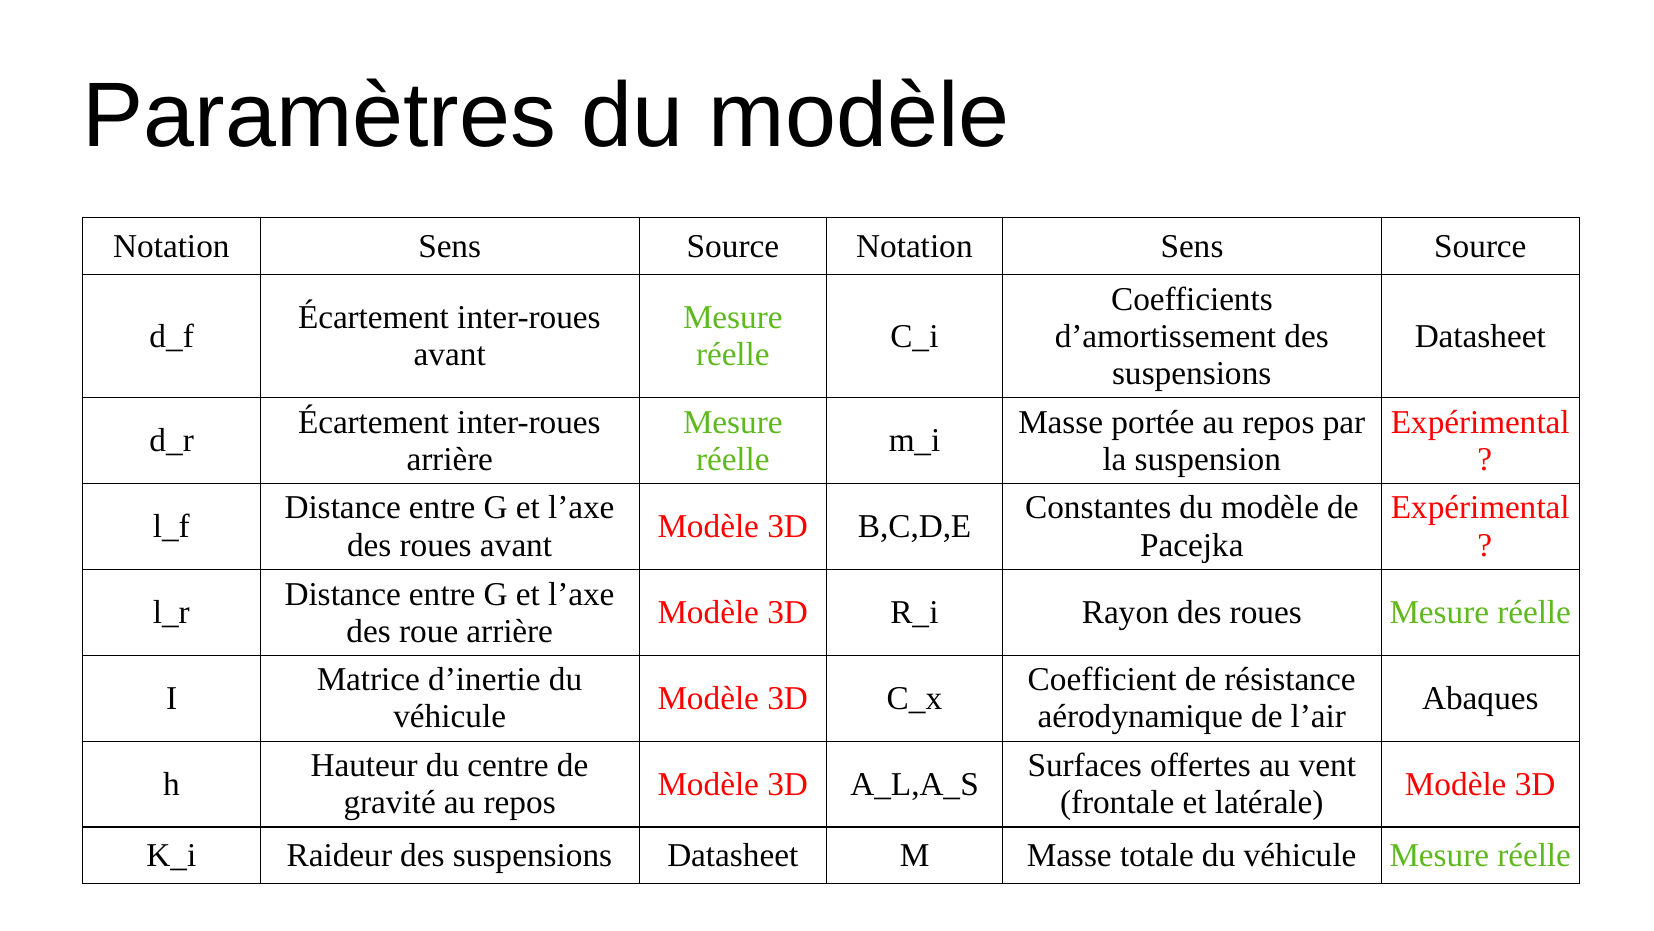

# Paramètres du modèle
| Notation | Sens | Source | Notation | Sens | Source |
| --- | --- | --- | --- | --- | --- |
| d\_f | Écartement inter-roues avant | Mesure réelle | C\_i | Coefficients d’amortissement des suspensions | Datasheet |
| d\_r | Écartement inter-roues arrière | Mesure réelle | m\_i | Masse portée au repos par la suspension | Expérimental ? |
| l\_f | Distance entre G et l’axe des roues avant | Modèle 3D | B,C,D,E | Constantes du modèle de Pacejka | Expérimental ? |
| l\_r | Distance entre G et l’axe des roue arrière | Modèle 3D | R\_i | Rayon des roues | Mesure réelle |
| I | Matrice d’inertie du véhicule | Modèle 3D | C\_x | Coefficient de résistance aérodynamique de l’air | Abaques |
| h | Hauteur du centre de gravité au repos | Modèle 3D | A\_L,A\_S | Surfaces offertes au vent (frontale et latérale) | Modèle 3D |
| K\_i | Raideur des suspensions | Datasheet | M | Masse totale du véhicule | Mesure réelle |